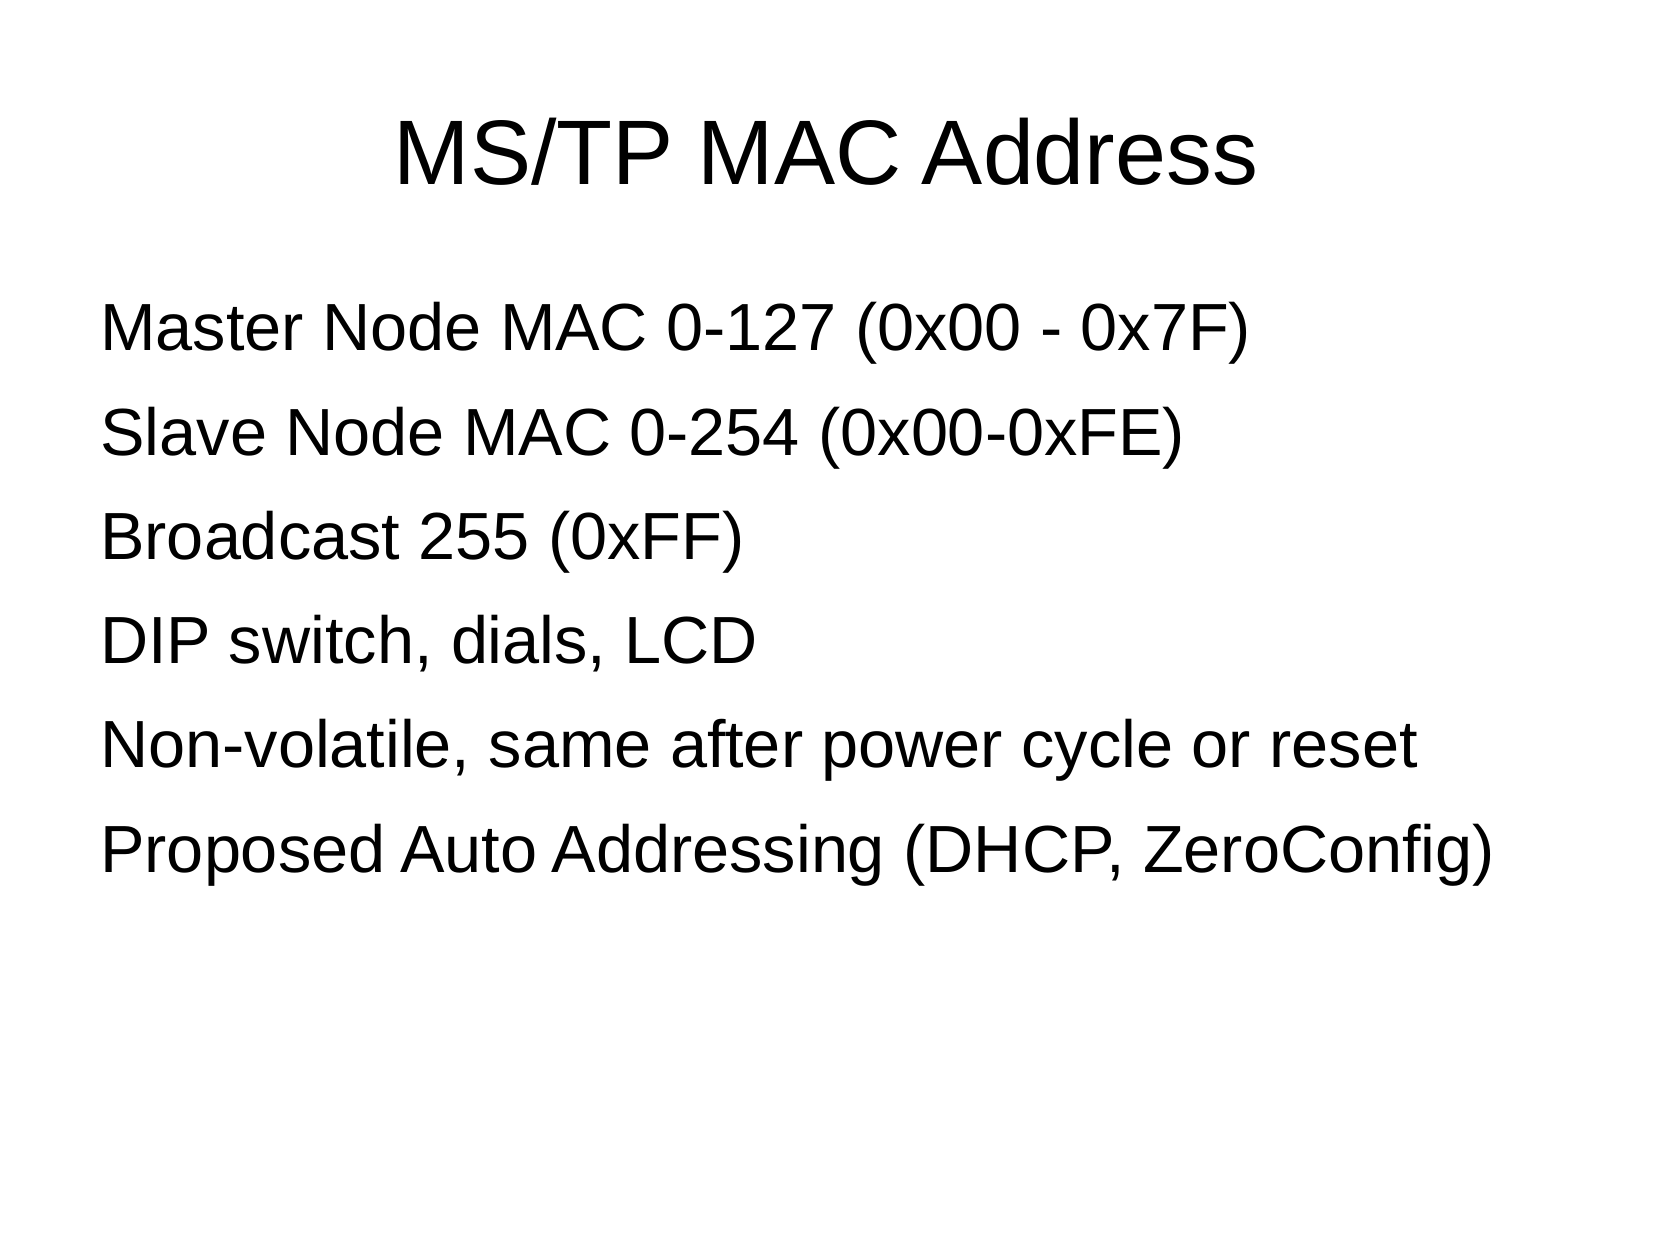

# MS/TP MAC Address
Master Node MAC 0-127 (0x00 - 0x7F)
Slave Node MAC 0-254 (0x00-0xFE)
Broadcast 255 (0xFF)
DIP switch, dials, LCD
Non-volatile, same after power cycle or reset
Proposed Auto Addressing (DHCP, ZeroConfig)